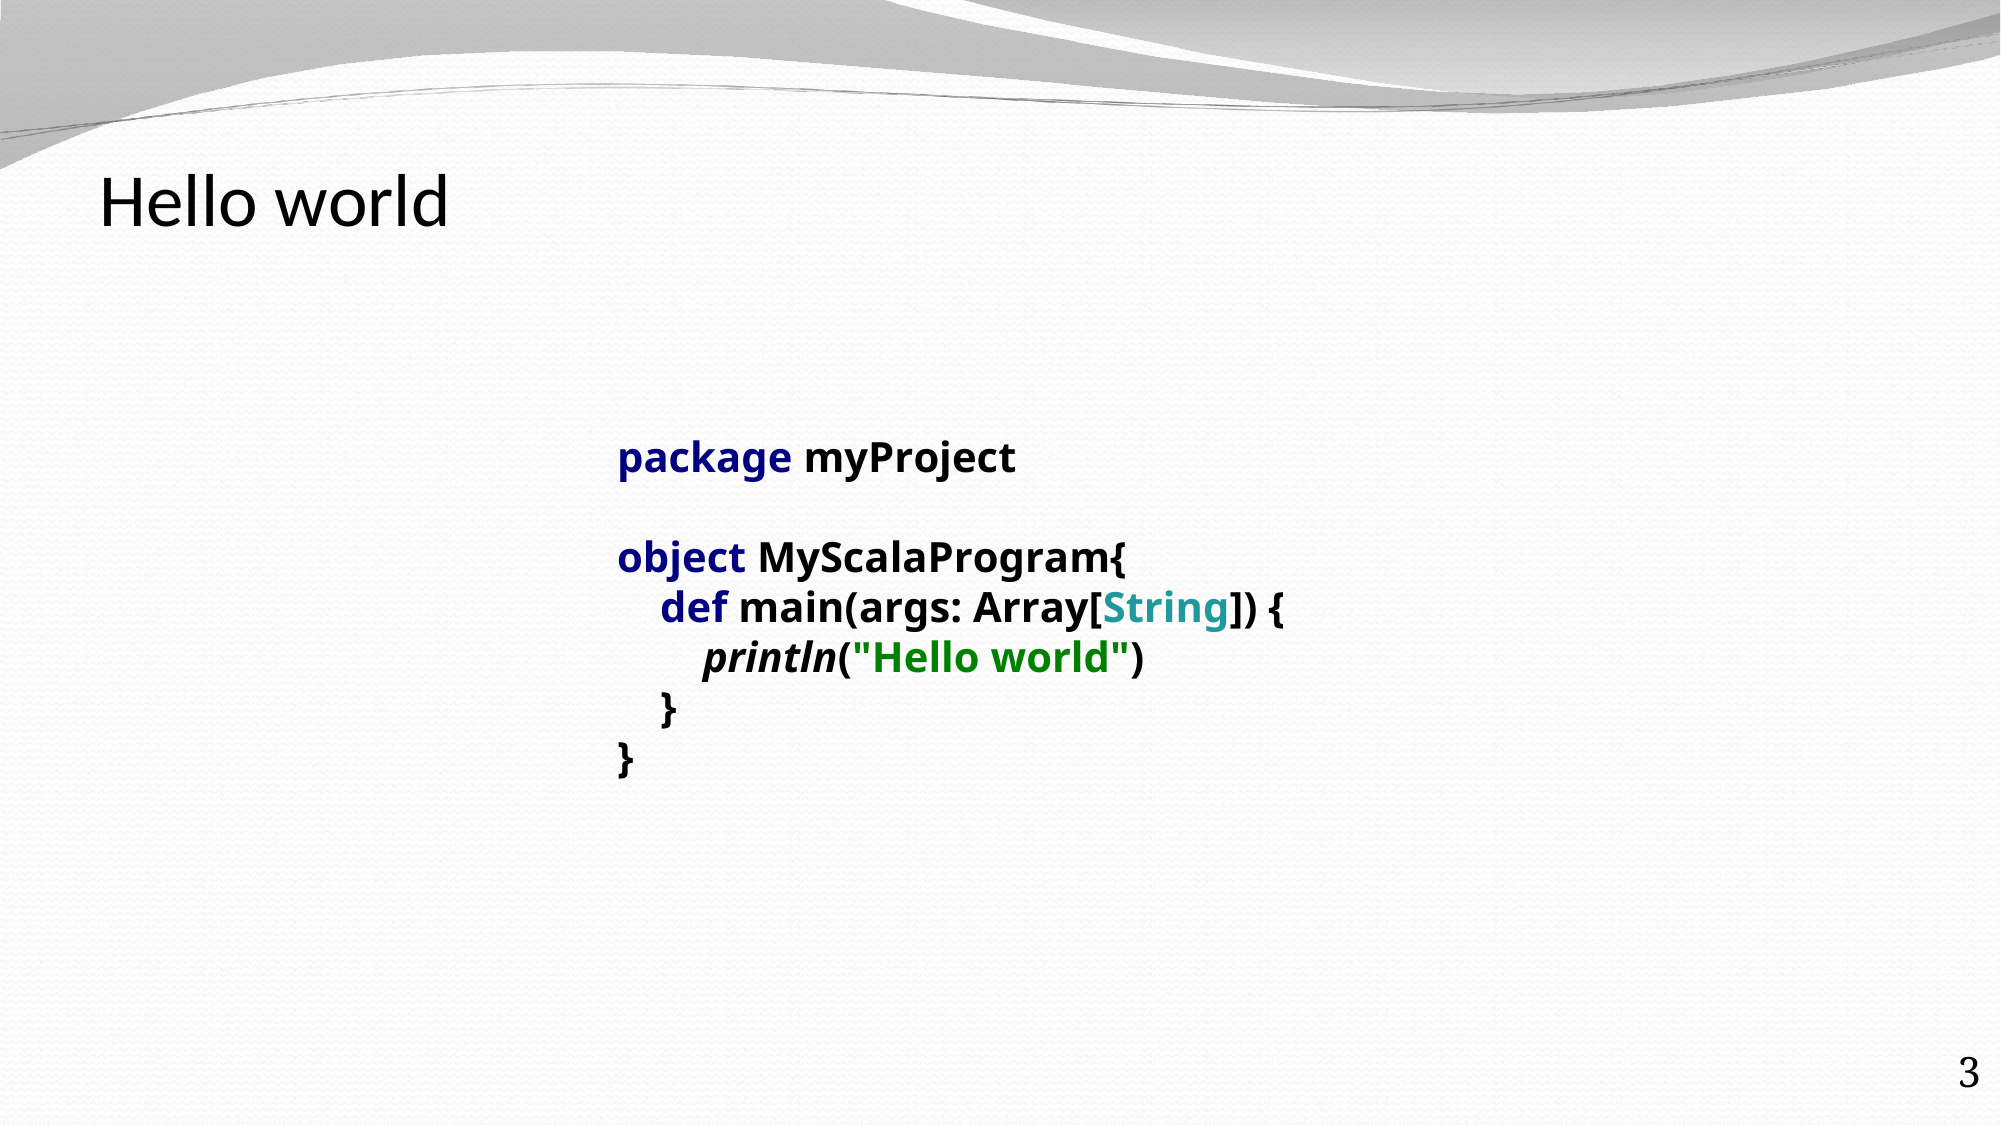

# Hello world
package myProject
object MyScalaProgram{
 def main(args: Array[String]) {
 println("Hello world")
 }
}